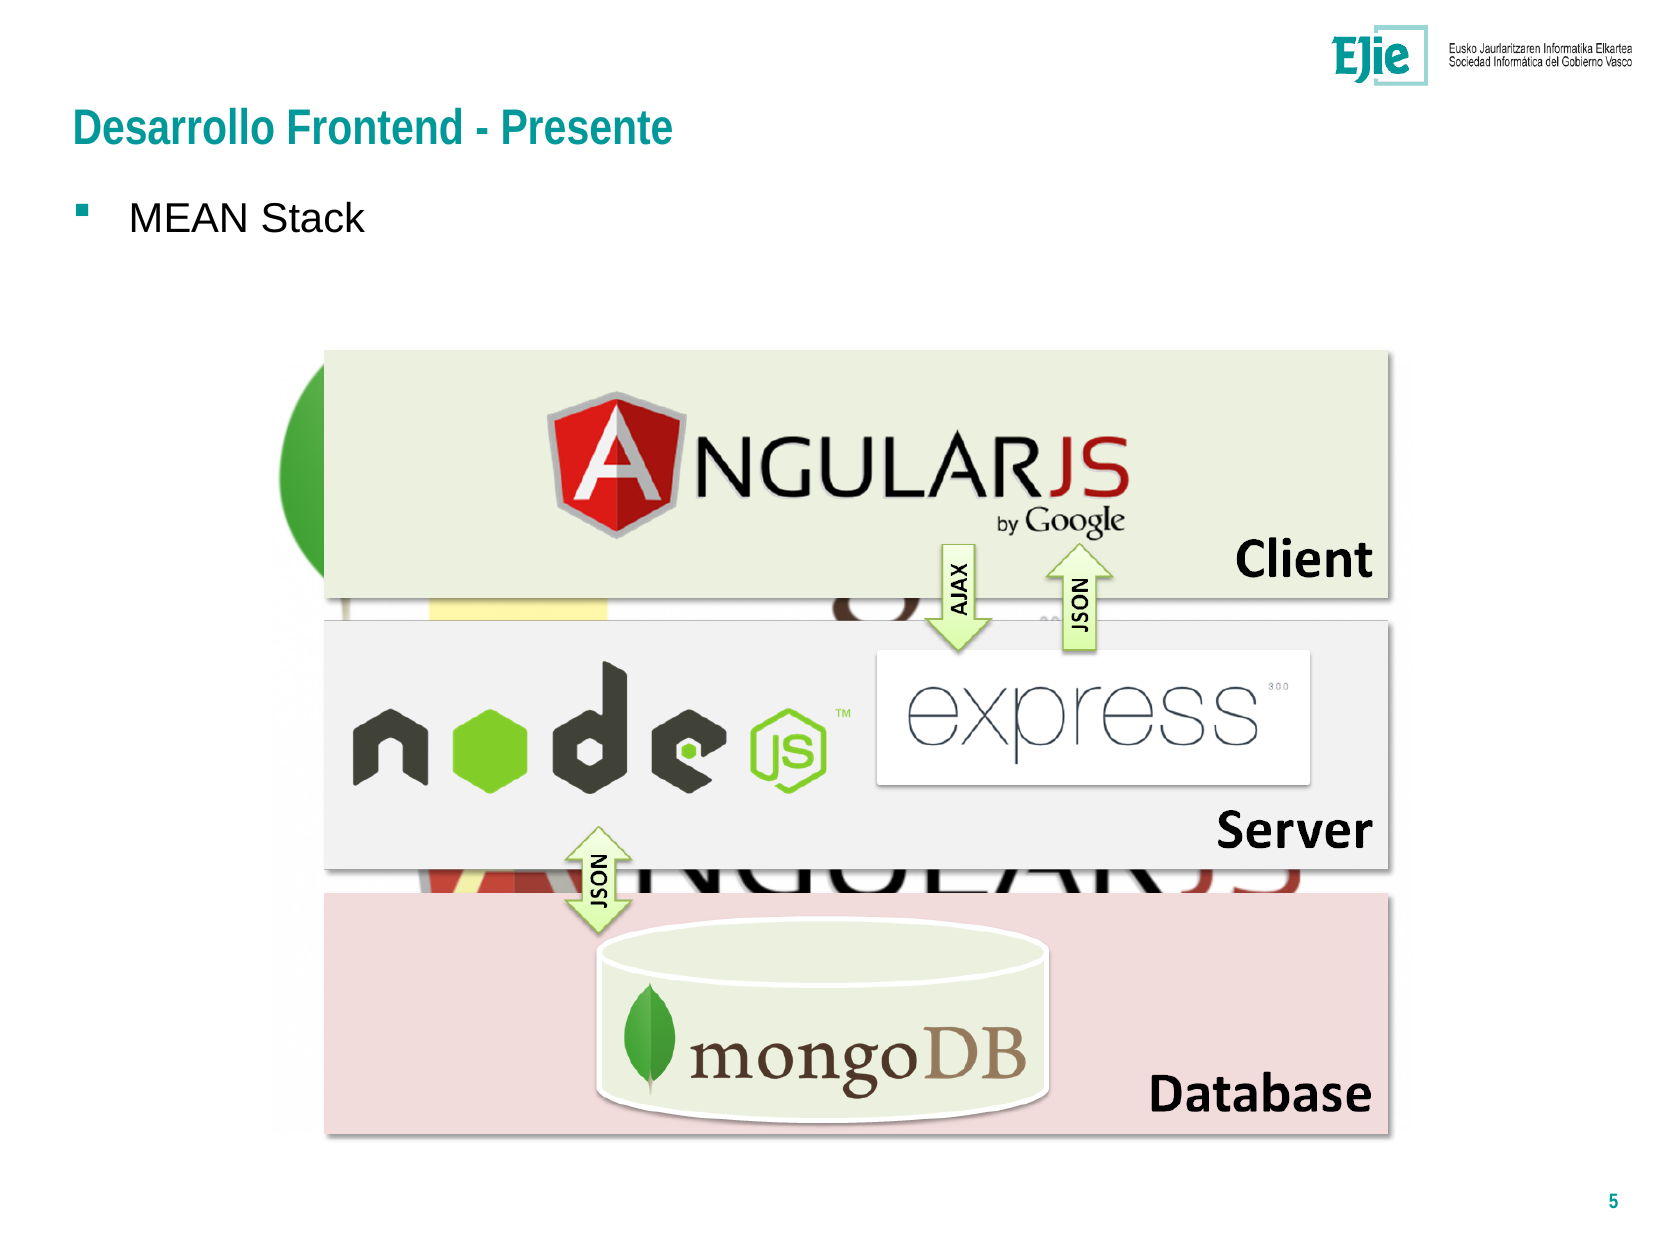

# Desarrollo Frontend - Presente
MEAN Stack